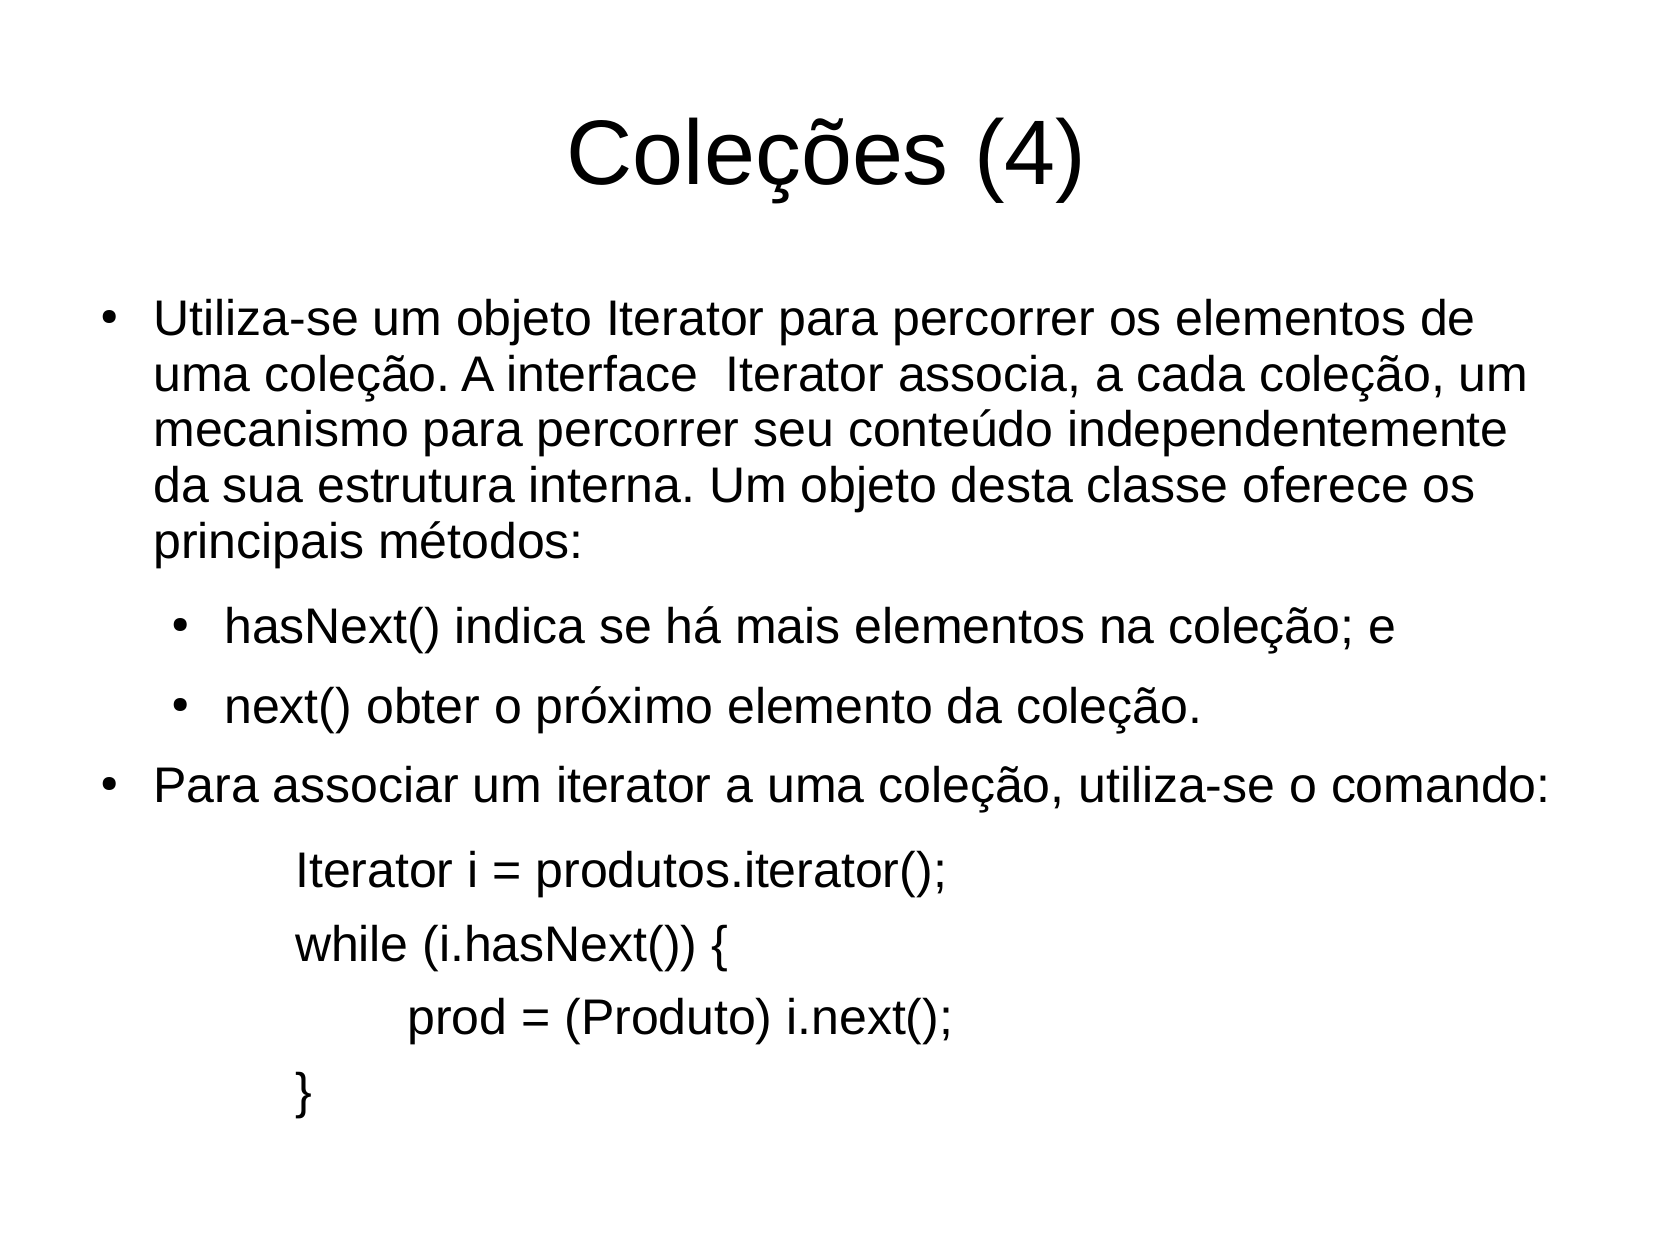

# Coleções (4)
Utiliza-se um objeto Iterator para percorrer os elementos de uma coleção. A interface Iterator associa, a cada coleção, um mecanismo para percorrer seu conteúdo independentemente da sua estrutura interna. Um objeto desta classe oferece os principais métodos:
hasNext() indica se há mais elementos na coleção; e
next() obter o próximo elemento da coleção.
Para associar um iterator a uma coleção, utiliza-se o comando:
Iterator i = produtos.iterator();
while (i.hasNext()) {
 prod = (Produto) i.next();
}